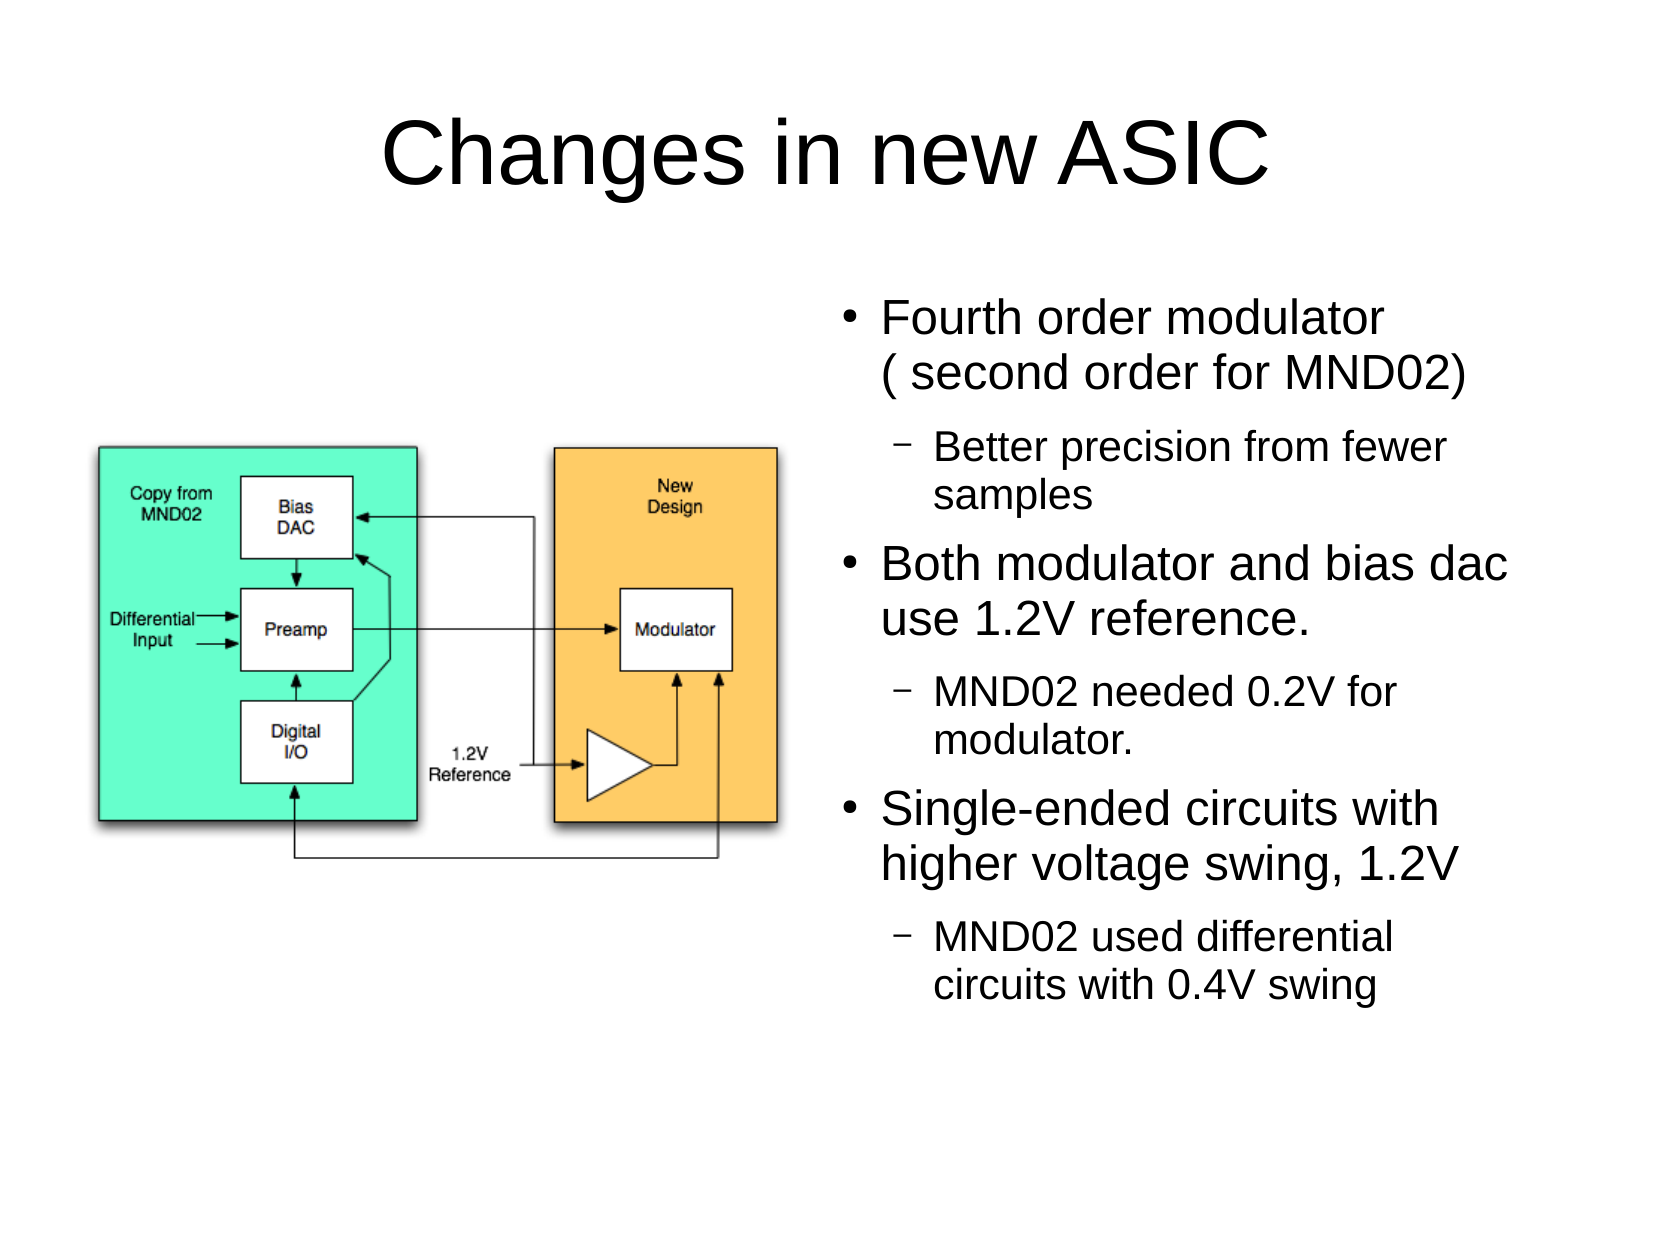

# Changes in new ASIC
Fourth order modulator ( second order for MND02)
Better precision from fewer samples
Both modulator and bias dac use 1.2V reference.
MND02 needed 0.2V for modulator.
Single-ended circuits with higher voltage swing, 1.2V
MND02 used differential circuits with 0.4V swing